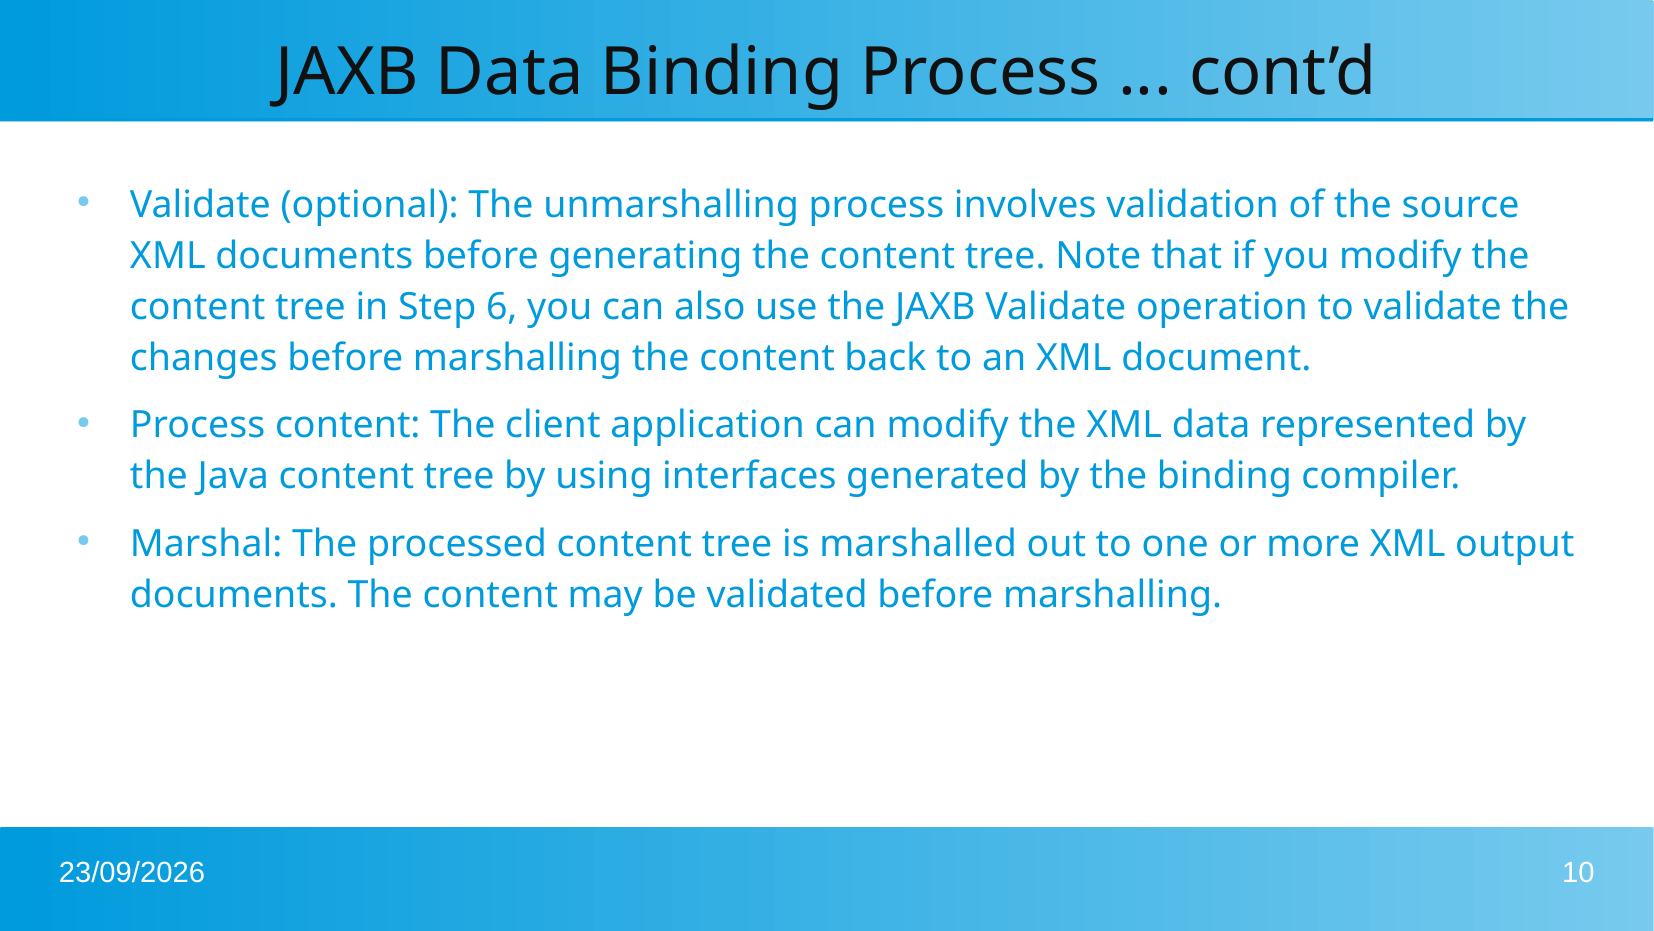

# JAXB Data Binding Process ... cont’d
Validate (optional): The unmarshalling process involves validation of the source XML documents before generating the content tree. Note that if you modify the content tree in Step 6, you can also use the JAXB Validate operation to validate the changes before marshalling the content back to an XML document.
Process content: The client application can modify the XML data represented by the Java content tree by using interfaces generated by the binding compiler.
Marshal: The processed content tree is marshalled out to one or more XML output documents. The content may be validated before marshalling.
10